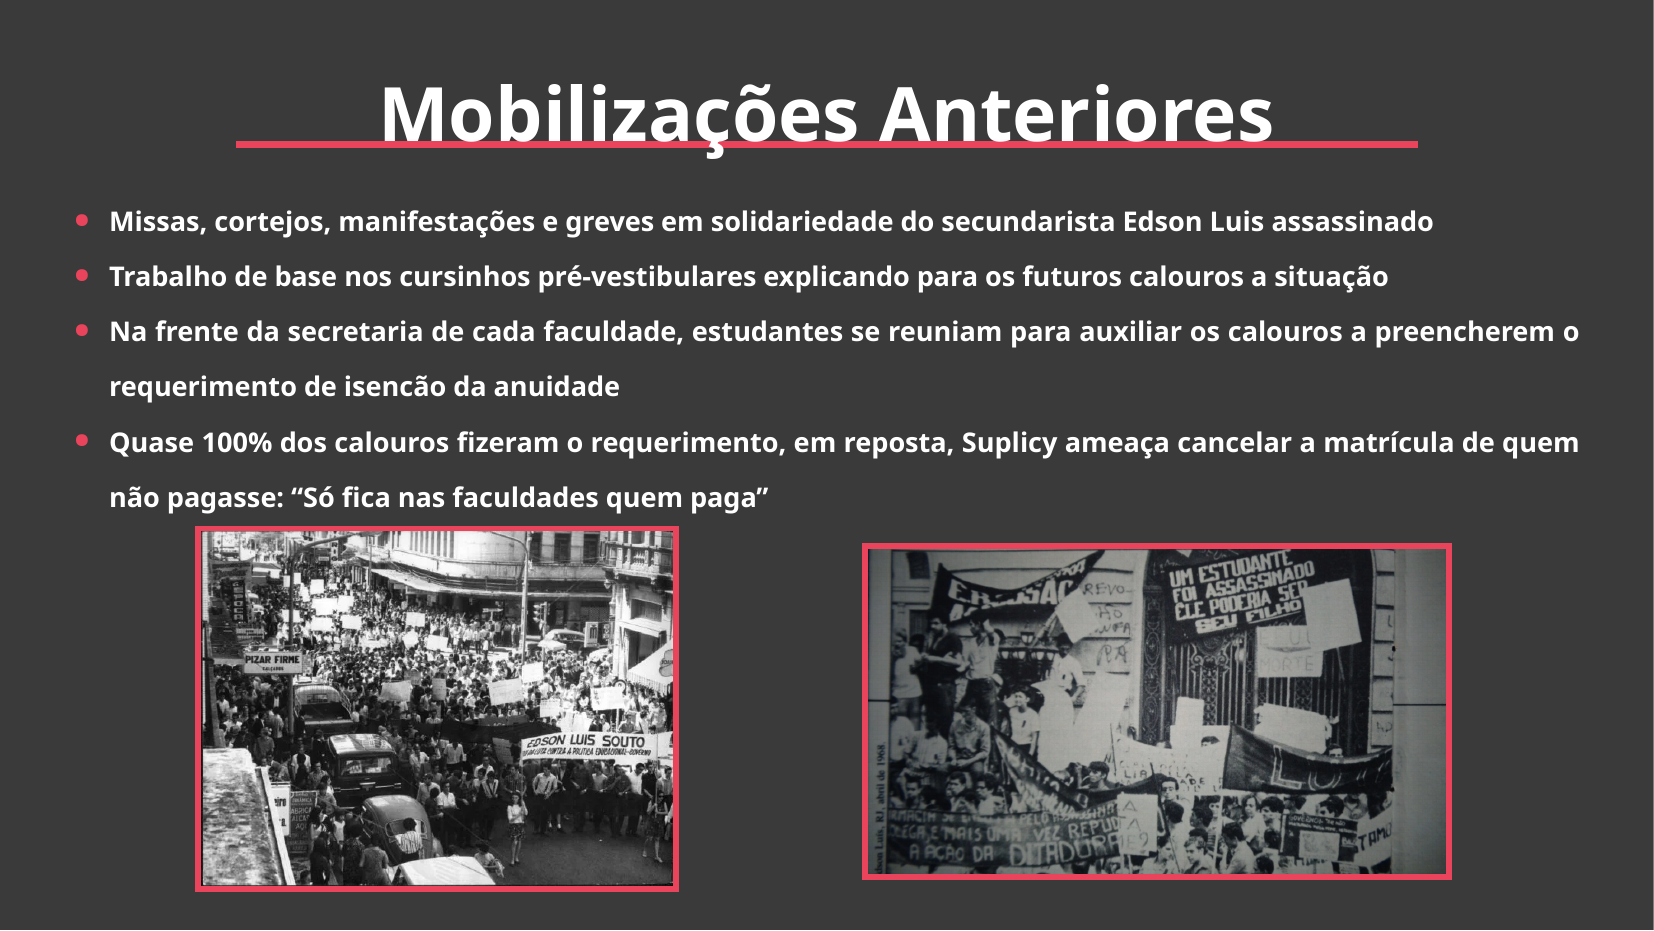

Mobilizações Anteriores
Missas, cortejos, manifestações e greves em solidariedade do secundarista Edson Luis assassinado
Trabalho de base nos cursinhos pré-vestibulares explicando para os futuros calouros a situação
Na frente da secretaria de cada faculdade, estudantes se reuniam para auxiliar os calouros a preencherem o requerimento de isencão da anuidade
Quase 100% dos calouros fizeram o requerimento, em reposta, Suplicy ameaça cancelar a matrícula de quem não pagasse: “Só fica nas faculdades quem paga”